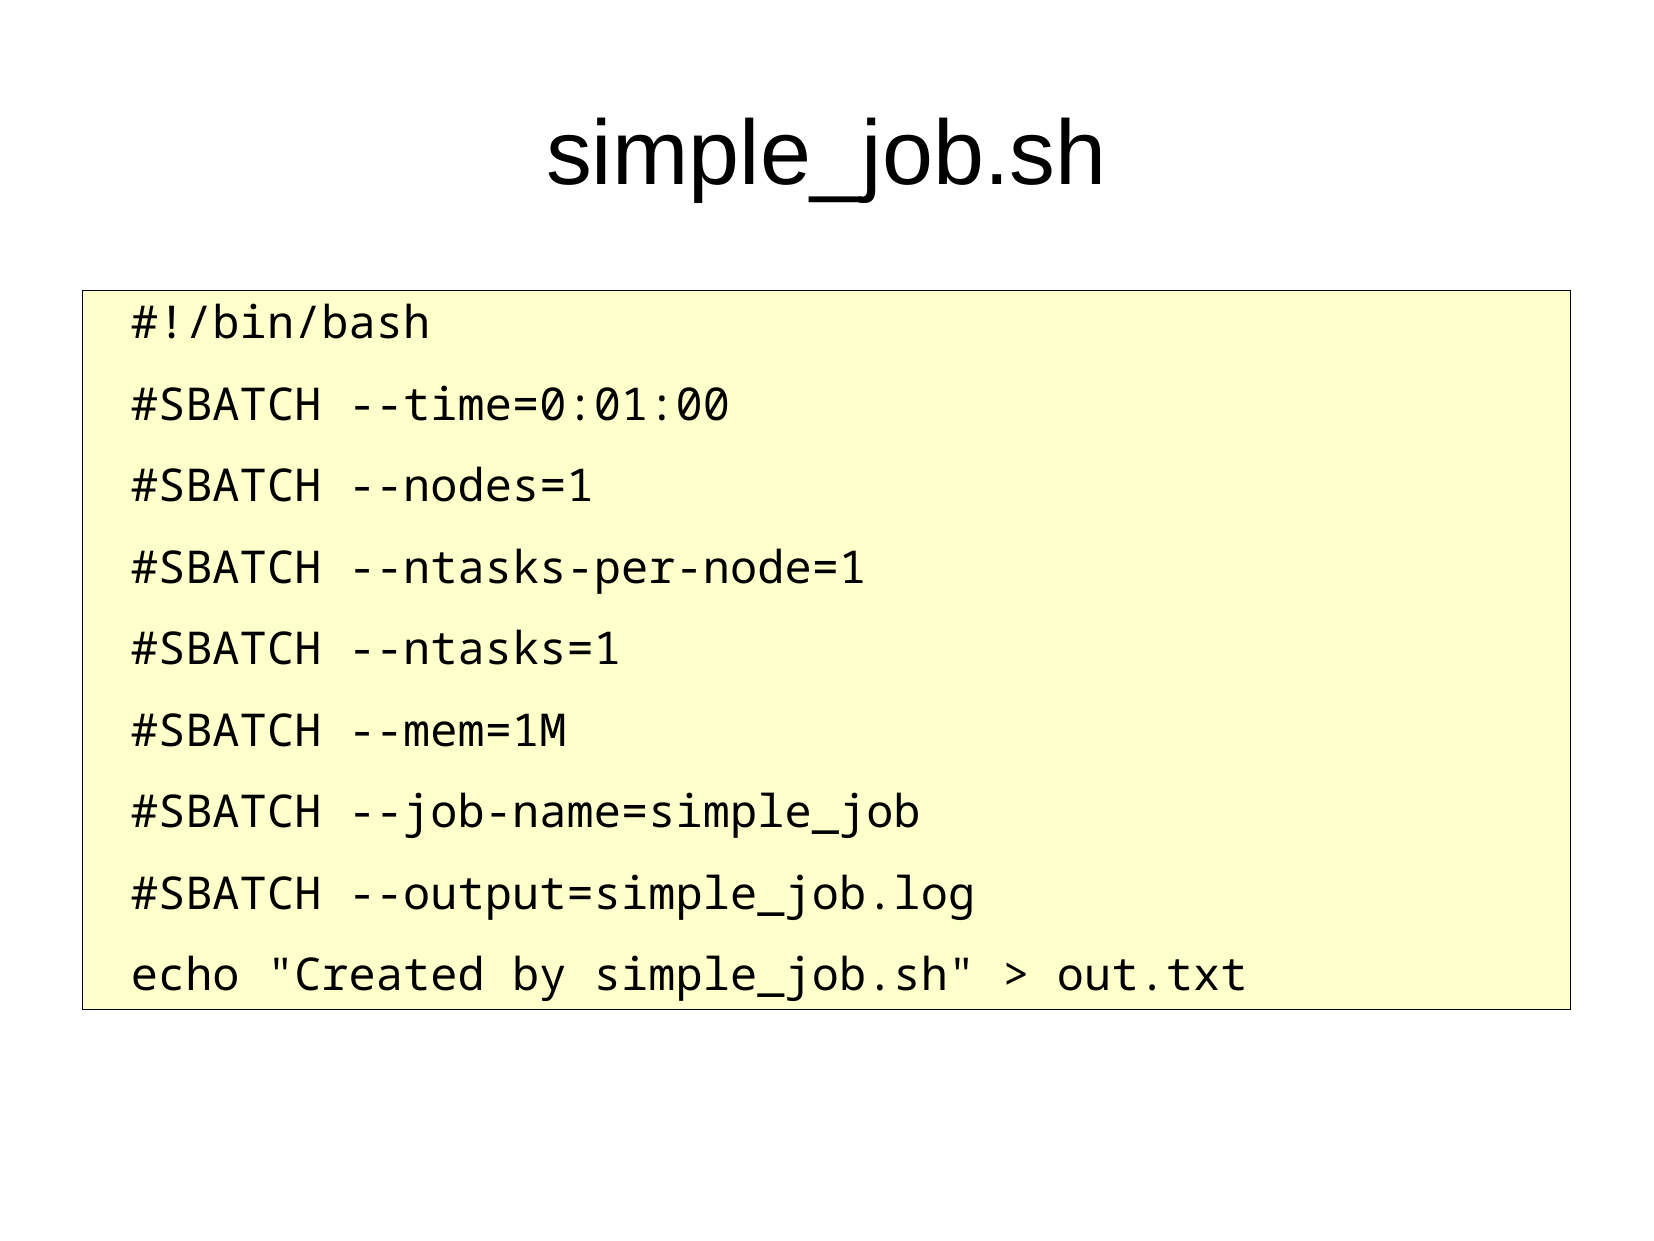

# simple_job.sh
#!/bin/bash
#SBATCH --time=0:01:00
#SBATCH --nodes=1
#SBATCH --ntasks-per-node=1
#SBATCH --ntasks=1
#SBATCH --mem=1M
#SBATCH --job-name=simple_job
#SBATCH --output=simple_job.log
echo "Created by simple_job.sh" > out.txt